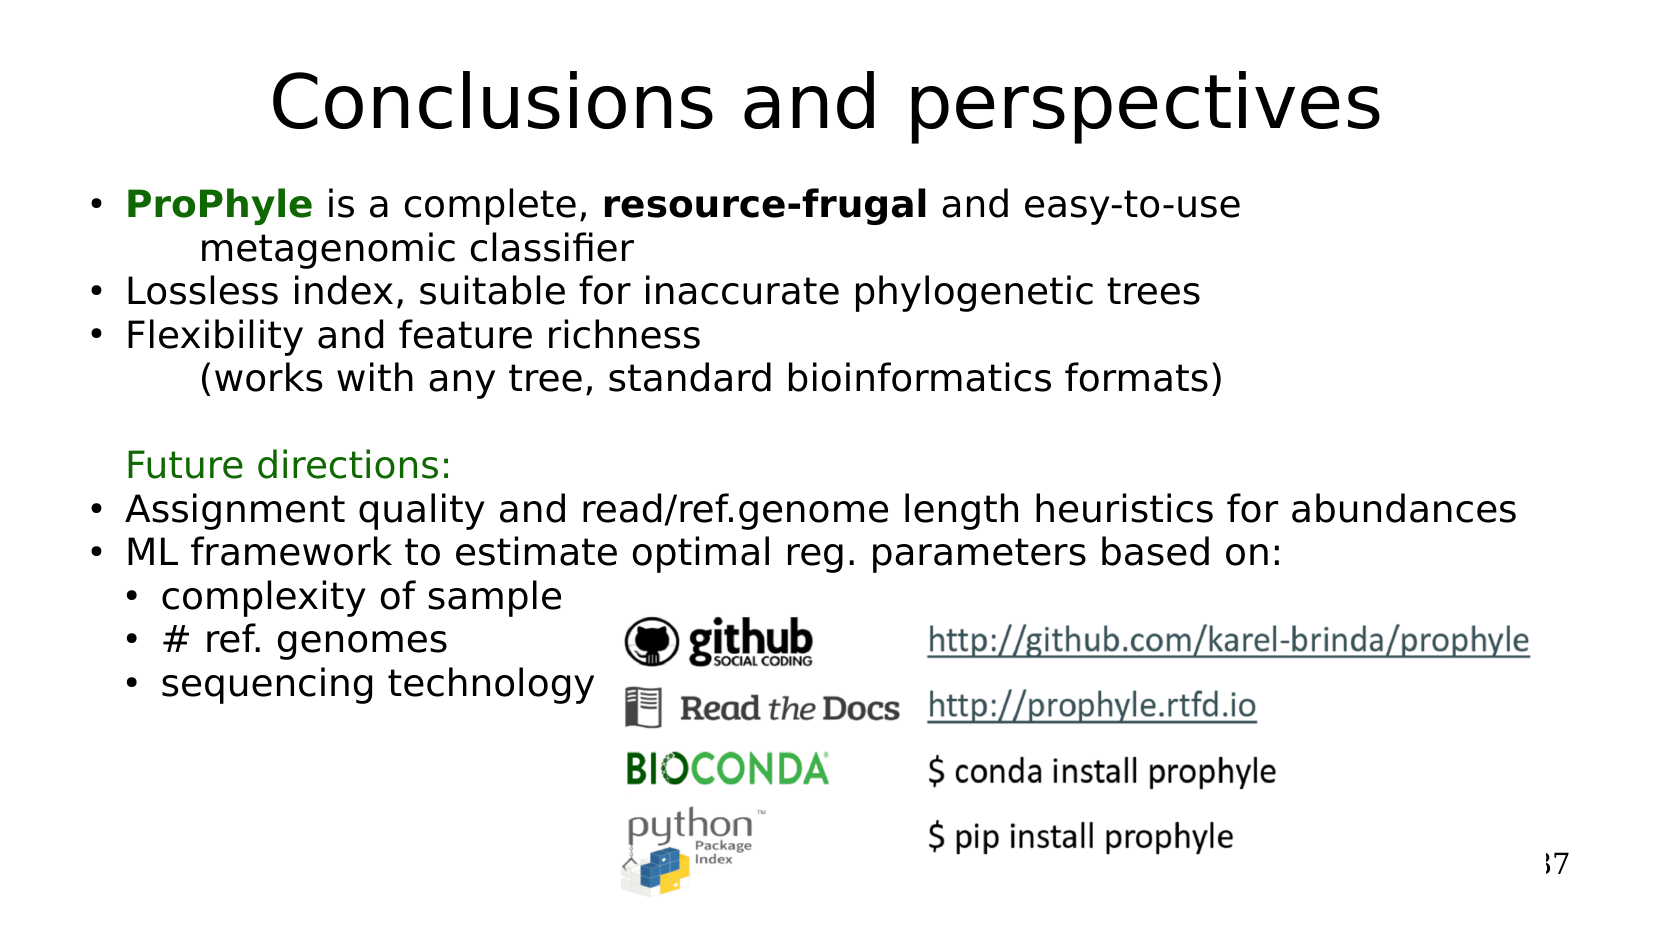

# Conclusions and perspectives
ProPhyle is a complete, resource-frugal and easy-to-use
	metagenomic classifier
Lossless index, suitable for inaccurate phylogenetic trees
Flexibility and feature richness
	(works with any tree, standard bioinformatics formats)
Future directions:
Assignment quality and read/ref.genome length heuristics for abundances
ML framework to estimate optimal reg. parameters based on:
complexity of sample
# ref. genomes
sequencing technology
37